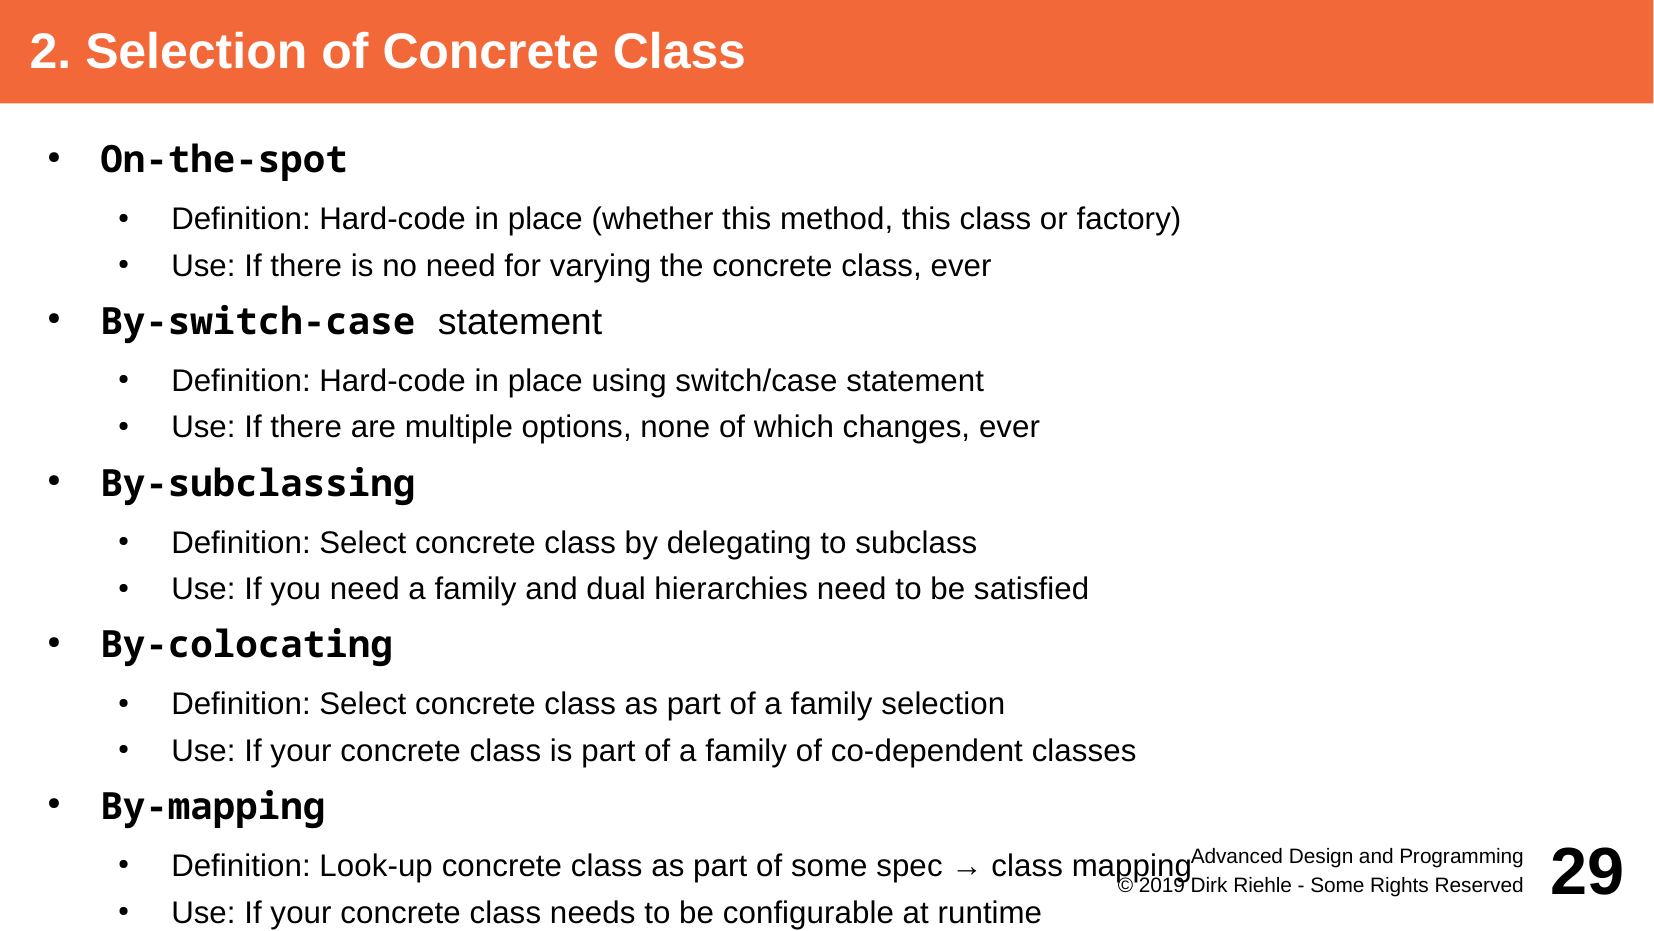

# 2. Selection of Concrete Class
On-the-spot
Definition: Hard-code in place (whether this method, this class or factory)
Use: If there is no need for varying the concrete class, ever
By-switch-case statement
Definition: Hard-code in place using switch/case statement
Use: If there are multiple options, none of which changes, ever
By-subclassing
Definition: Select concrete class by delegating to subclass
Use: If you need a family and dual hierarchies need to be satisfied
By-colocating
Definition: Select concrete class as part of a family selection
Use: If your concrete class is part of a family of co-dependent classes
By-mapping
Definition: Look-up concrete class as part of some spec → class mapping
Use: If your concrete class needs to be configurable at runtime
Advanced Design and Programming
29
© 2019 Dirk Riehle - Some Rights Reserved